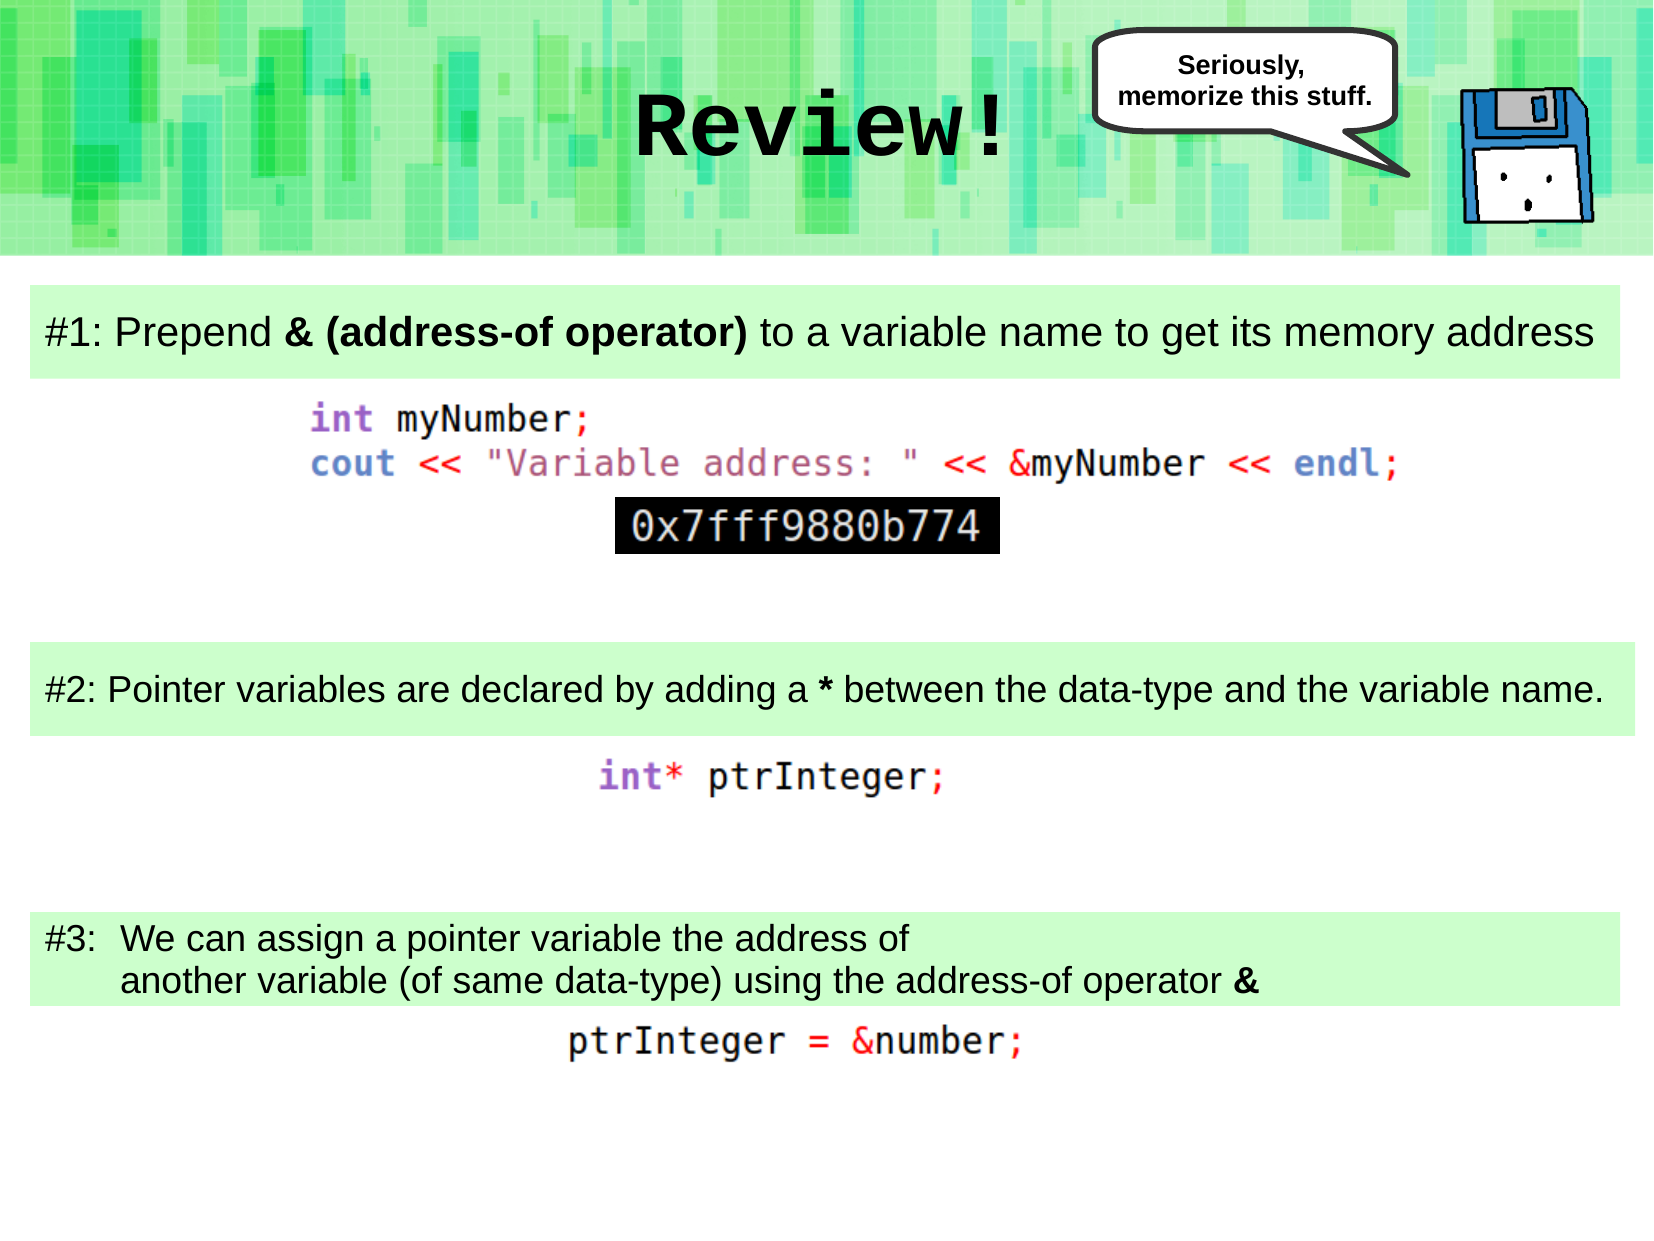

Seriously,
memorize this stuff.
# Review!
#1: Prepend & (address-of operator) to a variable name to get its memory address
#2: Pointer variables are declared by adding a * between the data-type and the variable name.
#3: 	We can assign a pointer variable the address of
	another variable (of same data-type) using the address-of operator &